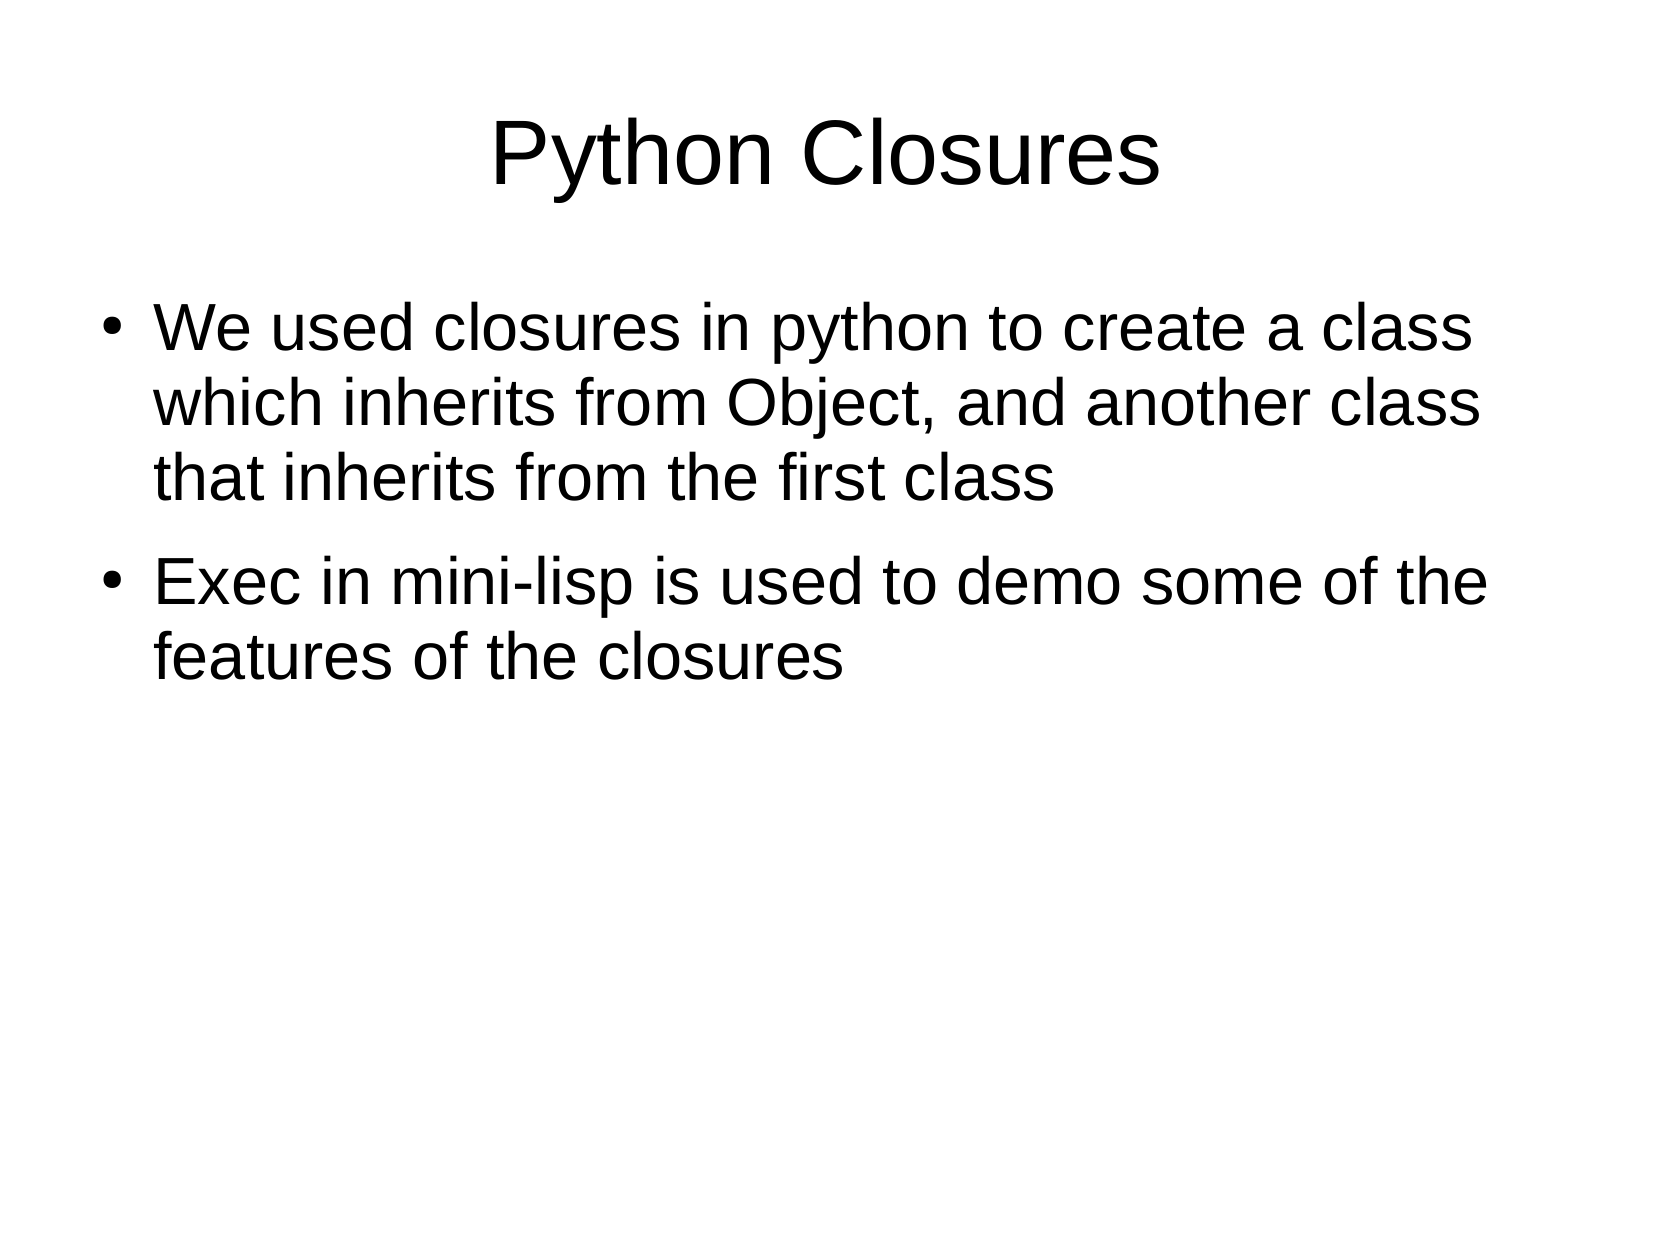

# Python Closures
We used closures in python to create a class which inherits from Object, and another class that inherits from the first class
Exec in mini-lisp is used to demo some of the features of the closures